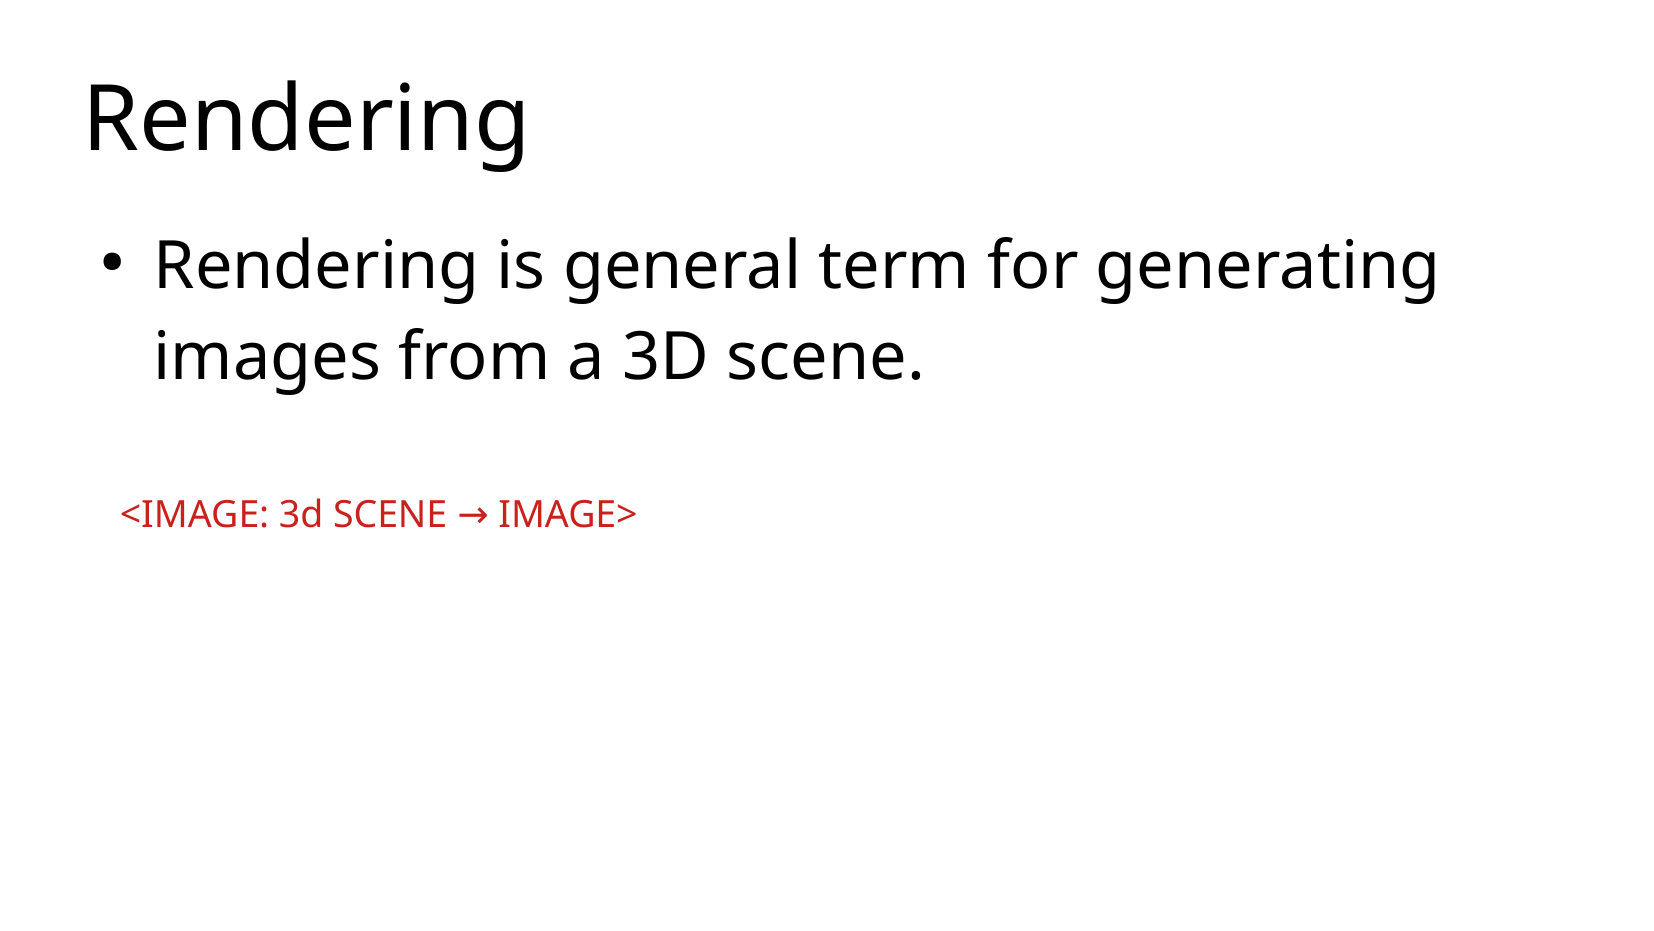

# Rendering
Rendering is general term for generating images from a 3D scene.
<IMAGE: 3d SCENE → IMAGE>